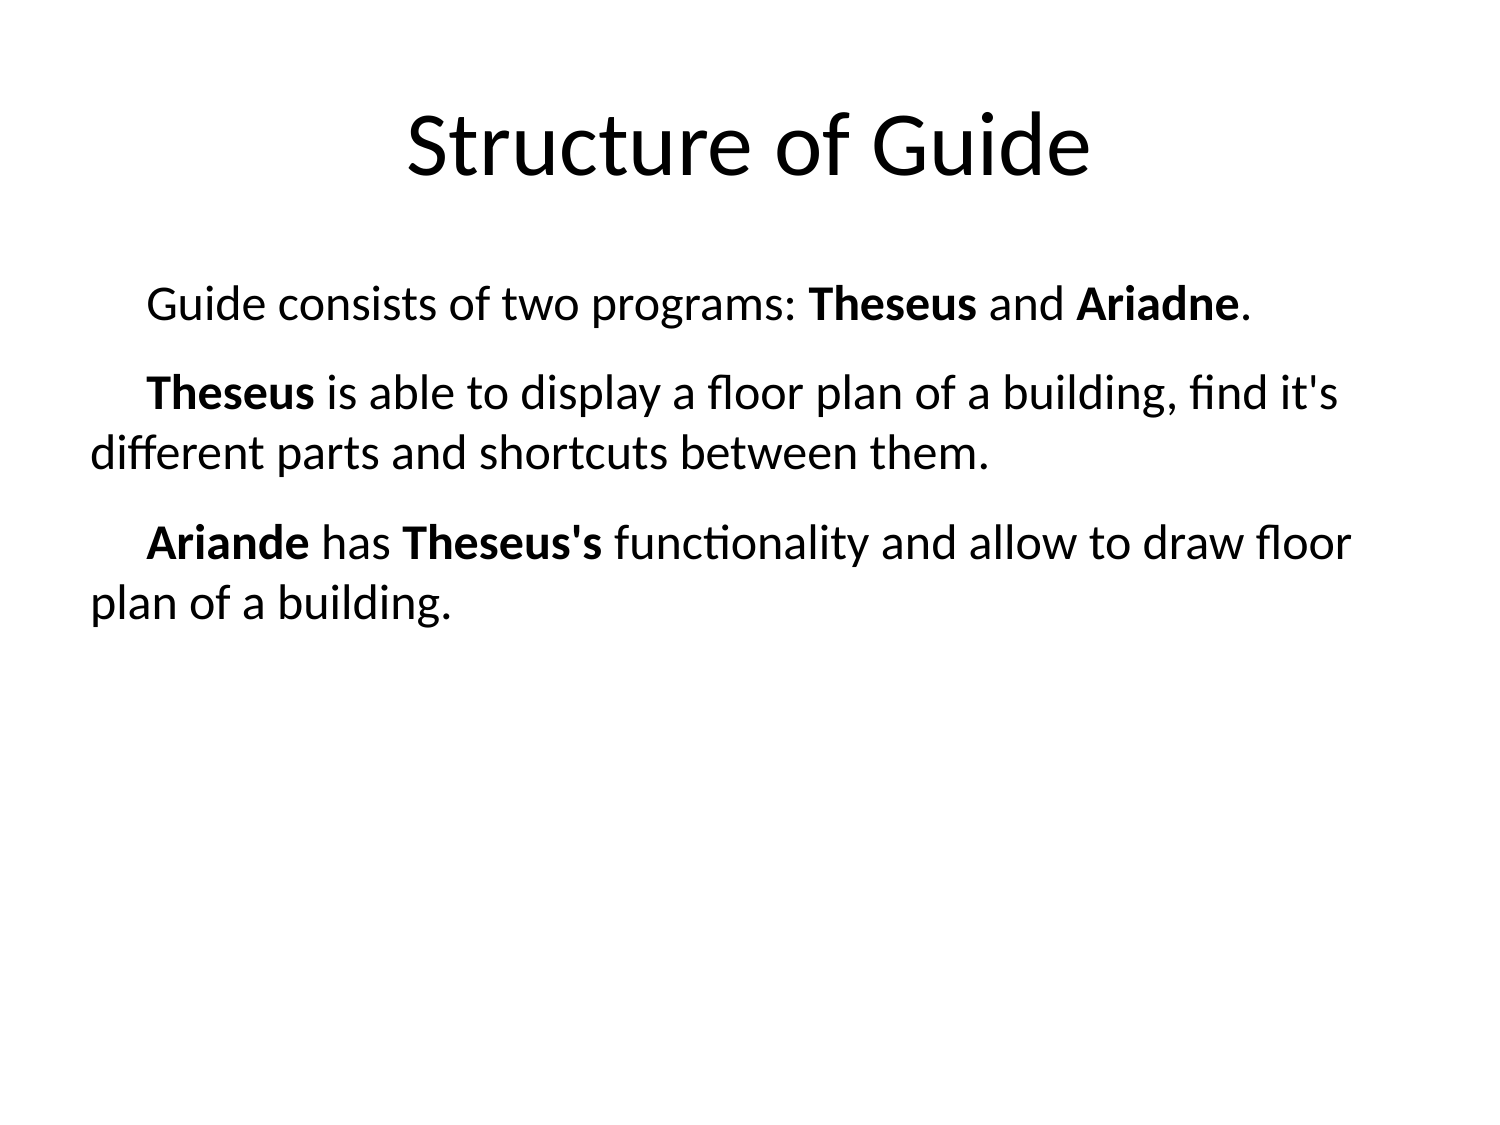

# Structure of Guide
Guide consists of two programs: Theseus and Ariadne.
Theseus is able to display a floor plan of a building, find it's different parts and shortcuts between them.
Ariande has Theseus's functionality and allow to draw floor plan of a building.